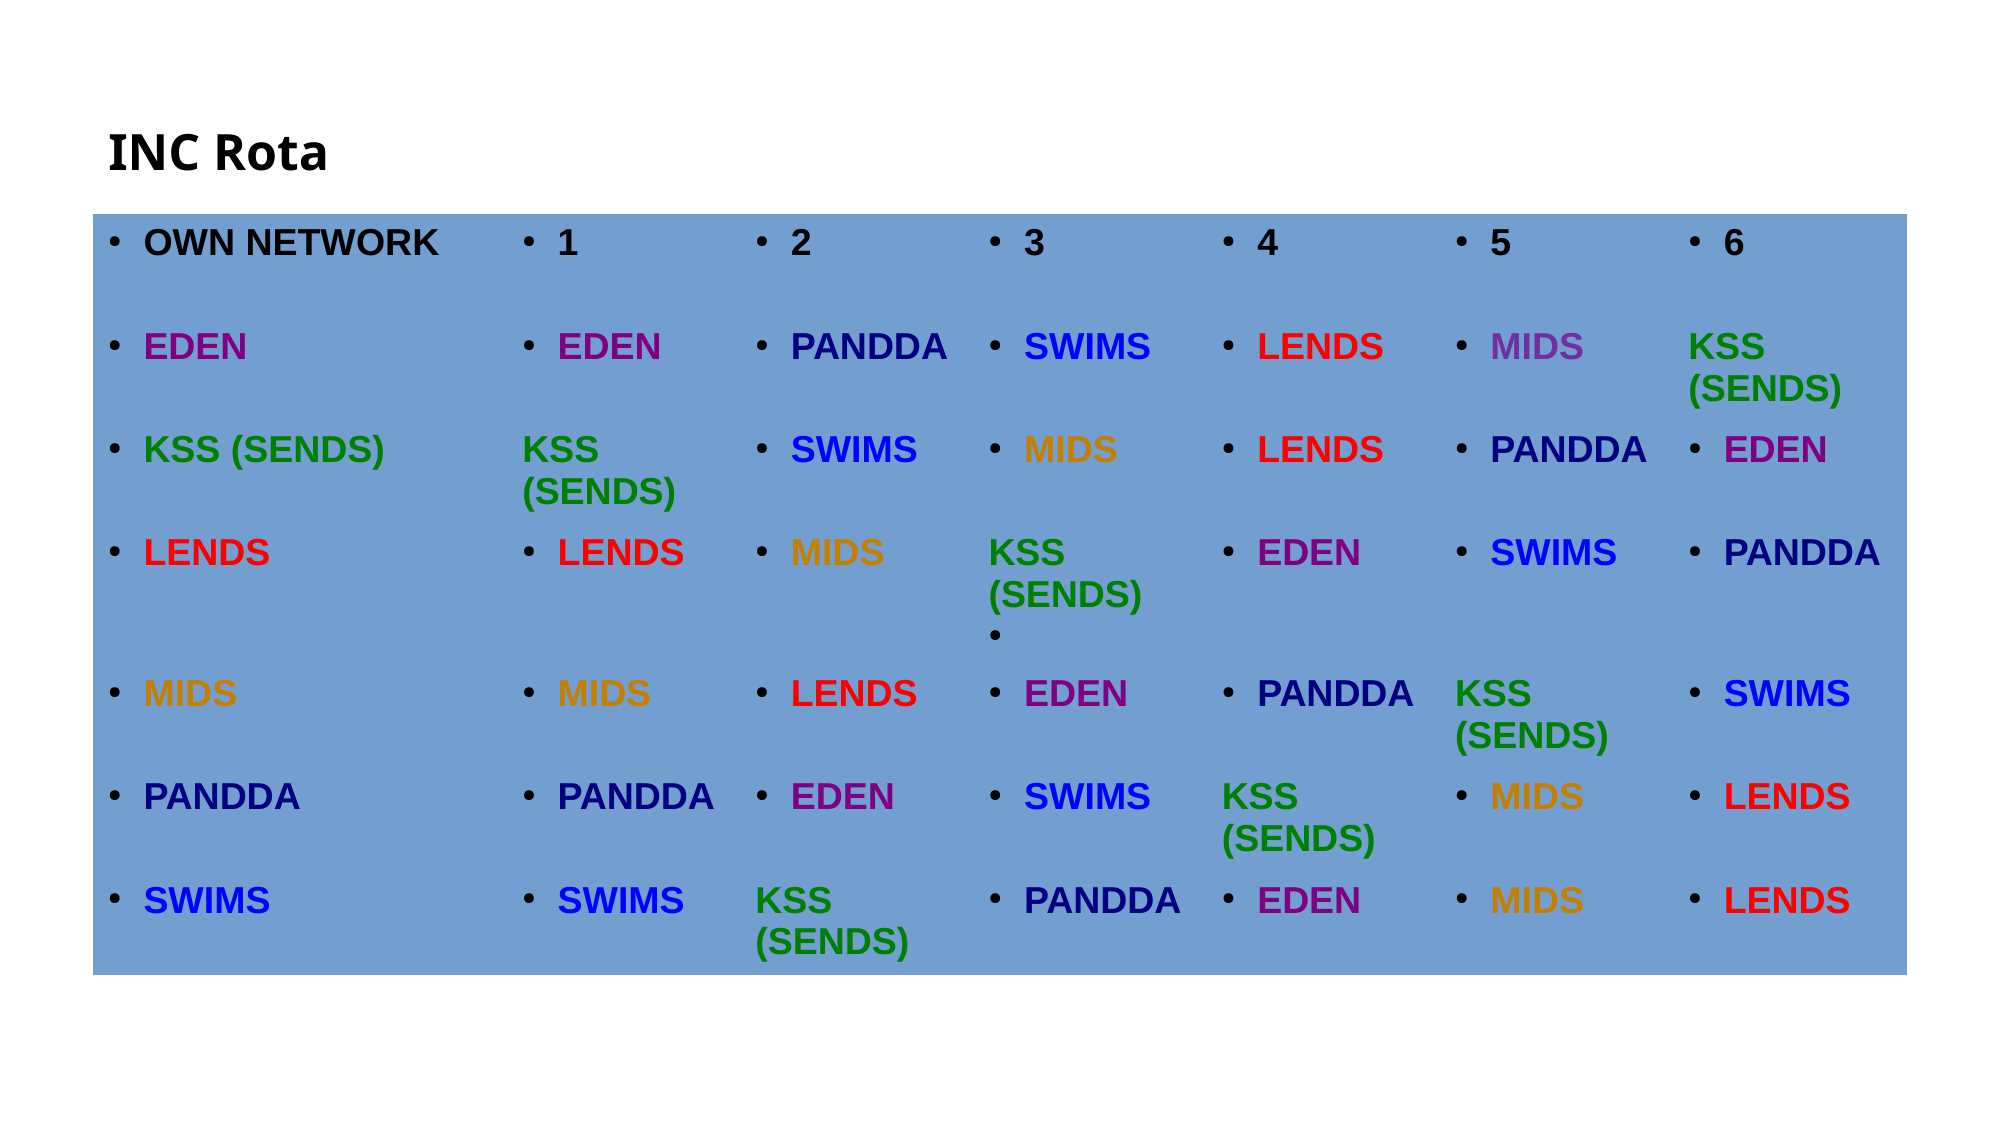

# INC Rota
| OWN NETWORK | 1 | 2 | 3 | 4 | 5 | 6 |
| --- | --- | --- | --- | --- | --- | --- |
| EDEN | EDEN | PANDDA | SWIMS | LENDS | MIDS | KSS (SENDS) |
| KSS (SENDS) | KSS (SENDS) | SWIMS | MIDS | LENDS | PANDDA | EDEN |
| LENDS | LENDS | MIDS | KSS (SENDS) | EDEN | SWIMS | PANDDA |
| MIDS | MIDS | LENDS | EDEN | PANDDA | KSS (SENDS) | SWIMS |
| PANDDA | PANDDA | EDEN | SWIMS | KSS (SENDS) | MIDS | LENDS |
| SWIMS | SWIMS | KSS (SENDS) | PANDDA | EDEN | MIDS | LENDS |